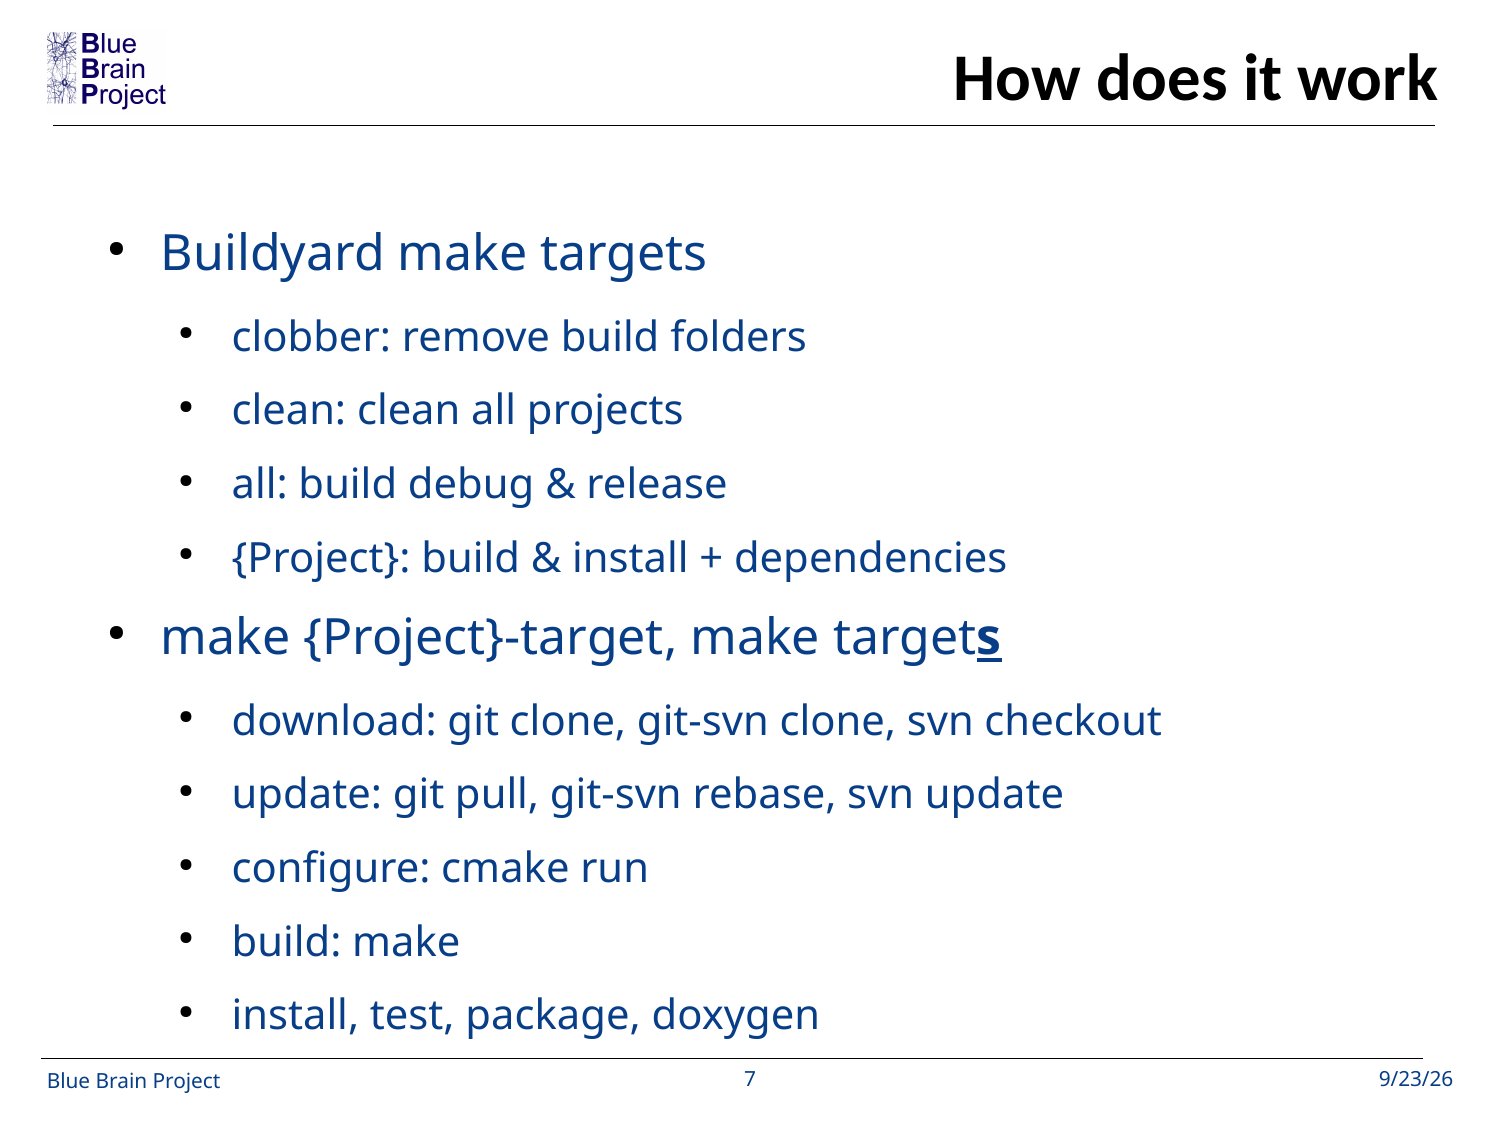

How does it work
# Buildyard make targets
clobber: remove build folders
clean: clean all projects
all: build debug & release
{Project}: build & install + dependencies
make {Project}-target, make targets
download: git clone, git-svn clone, svn checkout
update: git pull, git-svn rebase, svn update
configure: cmake run
build: make
install, test, package, doxygen
Blue Brain Project